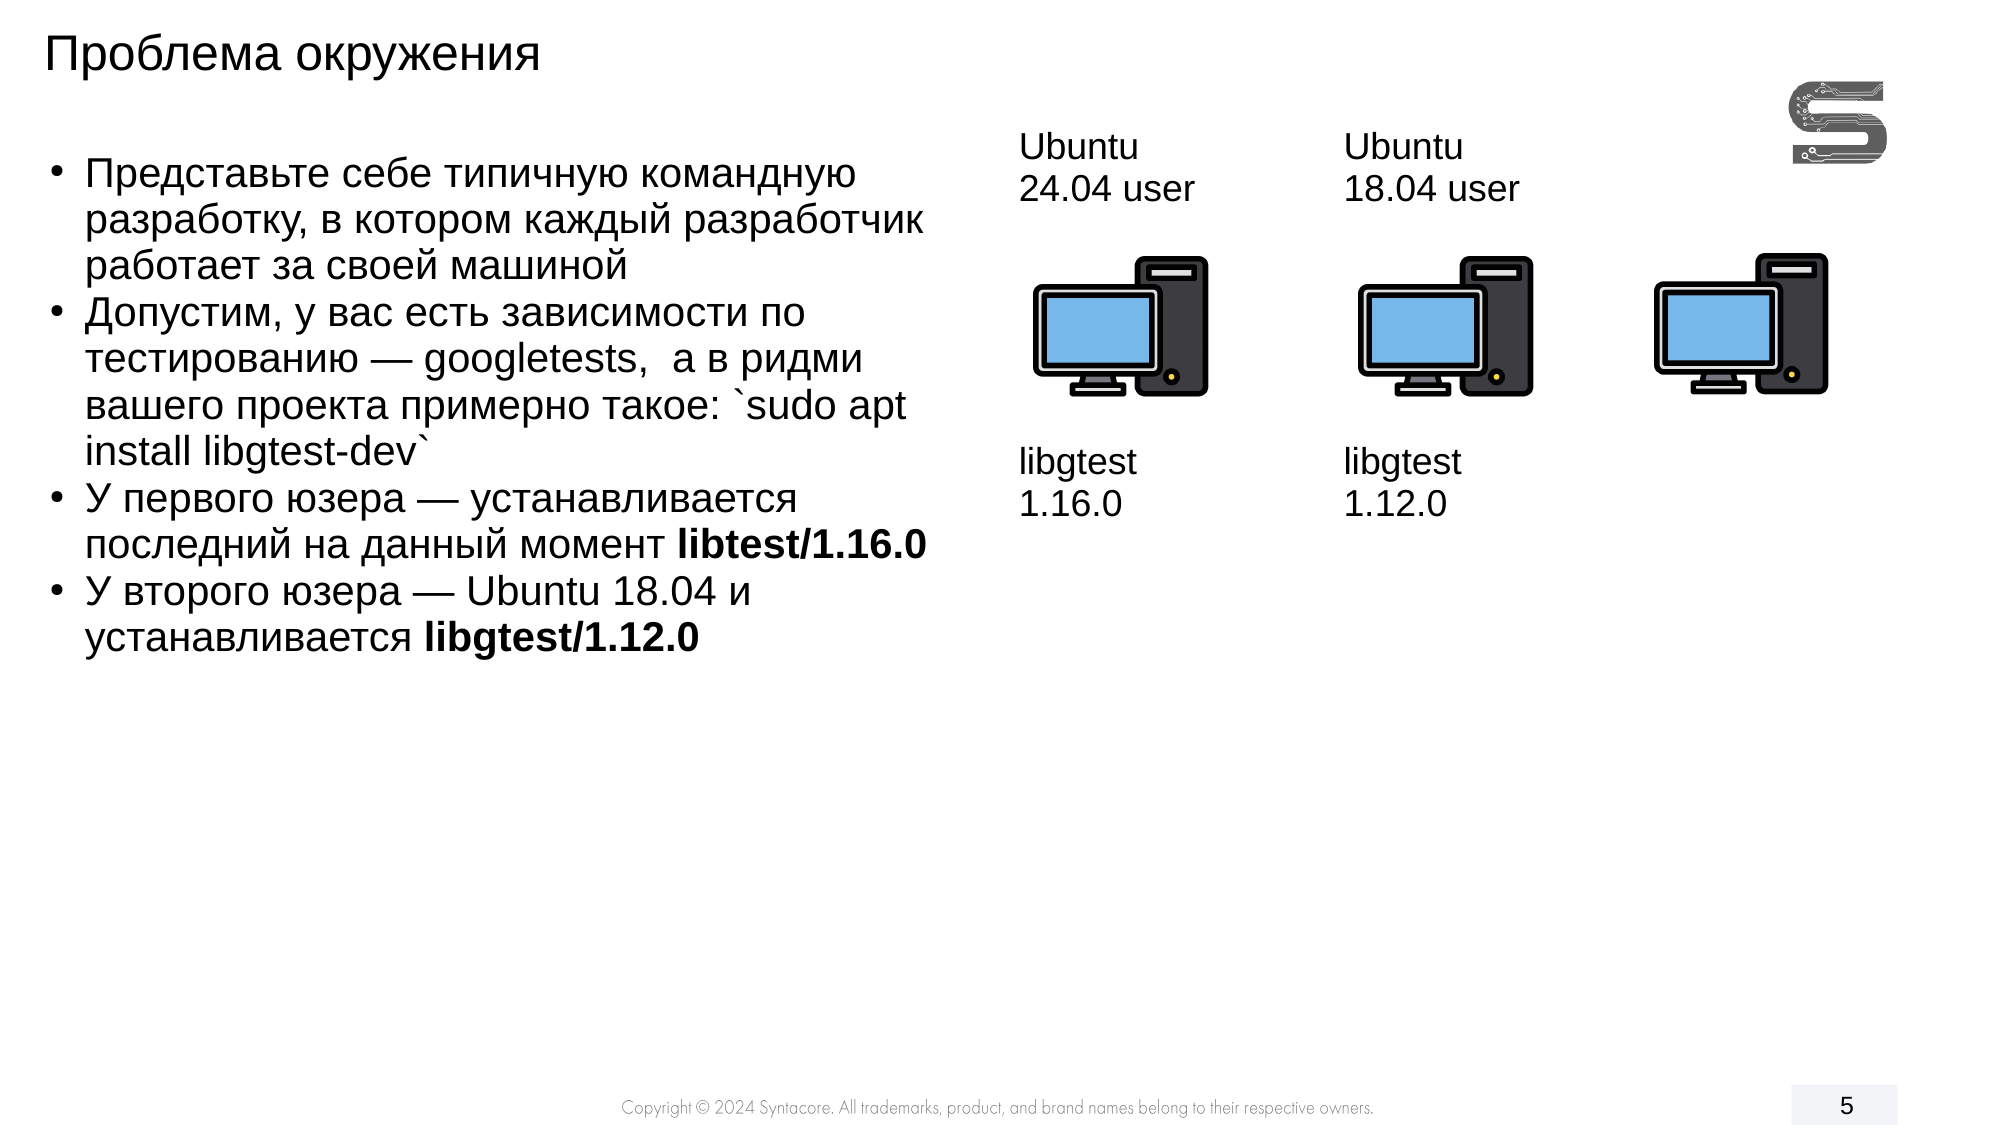

Проблема окружения
Ubuntu 24.04 user
Ubuntu 18.04 user
Представьте себе типичную командную разработку, в котором каждый разработчик работает за своей машиной
Допустим, у вас есть зависимости по тестированию — googletests, а в ридми вашего проекта примерно такое: `sudo apt install libgtest-dev`
У первого юзера — устанавливается последний на данный момент libtest/1.16.0
У второго юзера — Ubuntu 18.04 и устанавливается libgtest/1.12.0
libgtest 1.16.0
libgtest 1.12.0